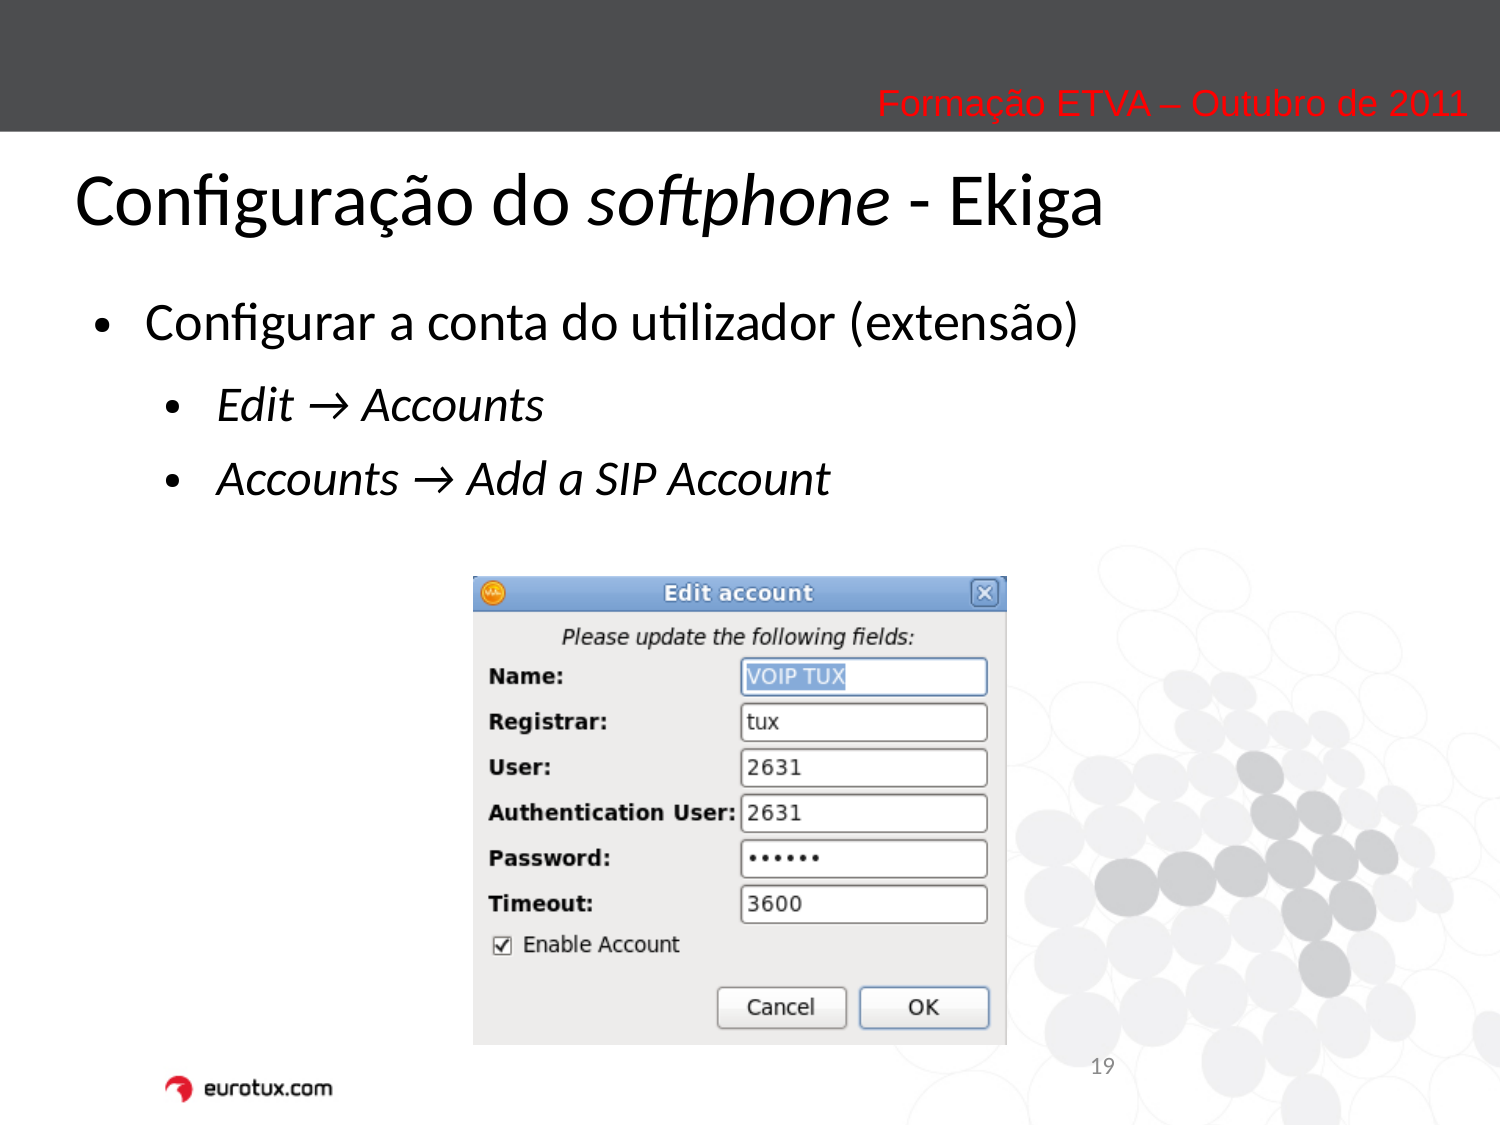

# Configuração do softphone - Ekiga
Configurar a conta do utilizador (extensão)
Edit → Accounts
Accounts → Add a SIP Account
19